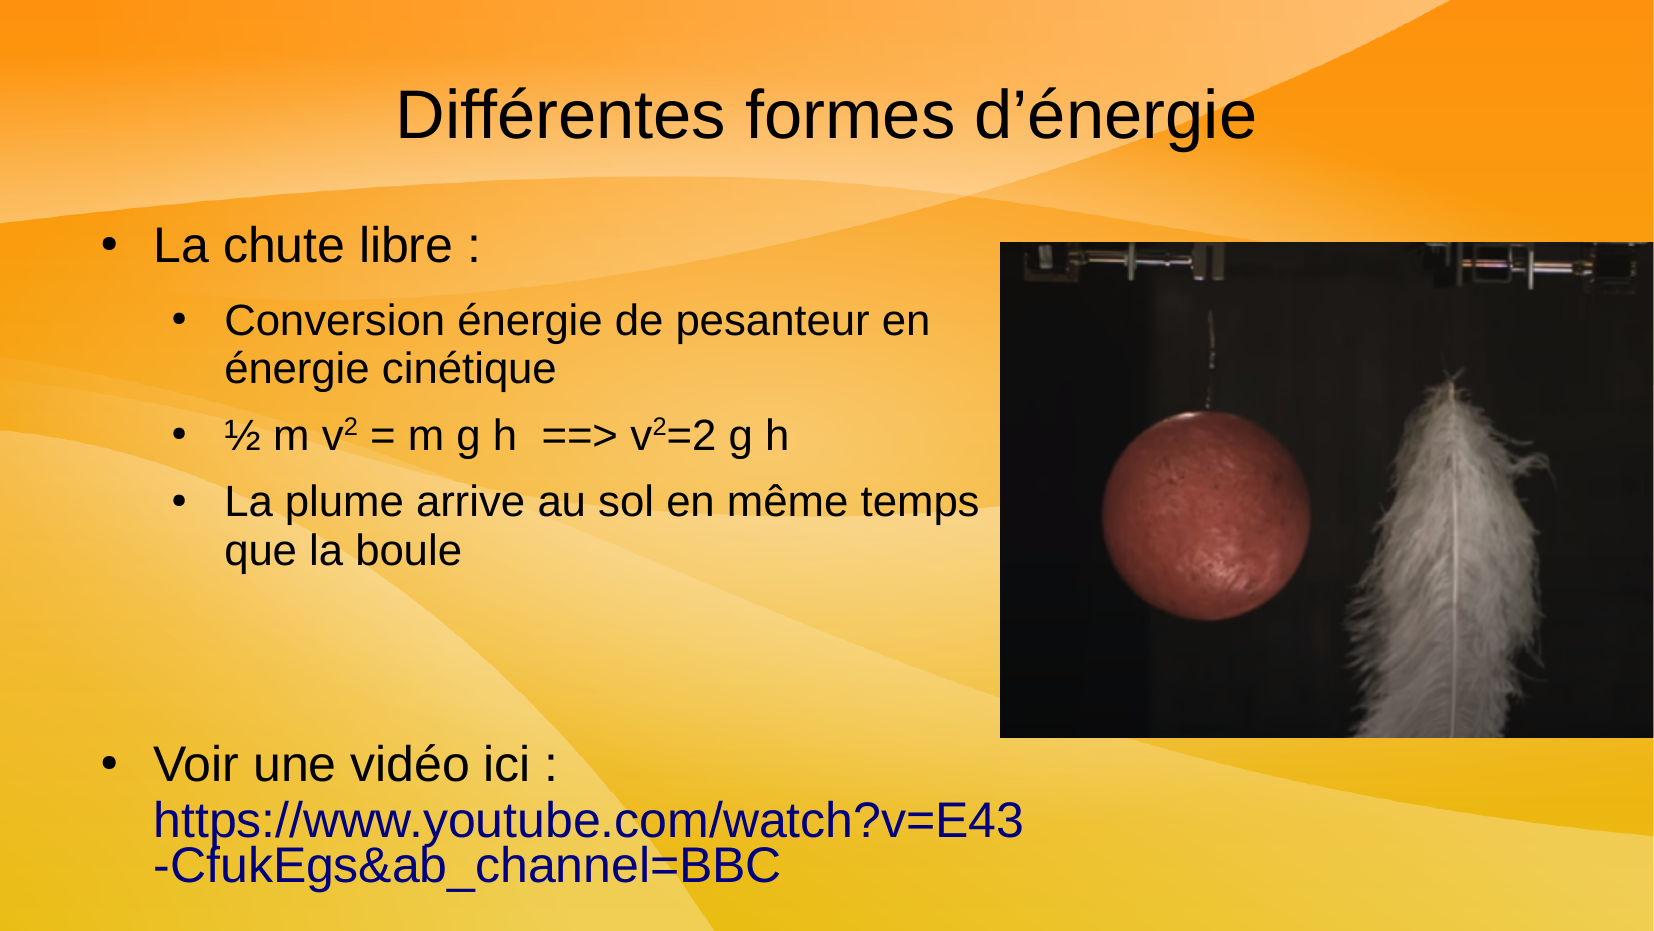

# Différentes formes d’énergie
La chute libre :
Conversion énergie de pesanteur en énergie cinétique
½ m v2 = m g h ==> v2=2 g h
La plume arrive au sol en même temps que la boule
Voir une vidéo ici : https://www.youtube.com/watch?v=E43-CfukEgs&ab_channel=BBC